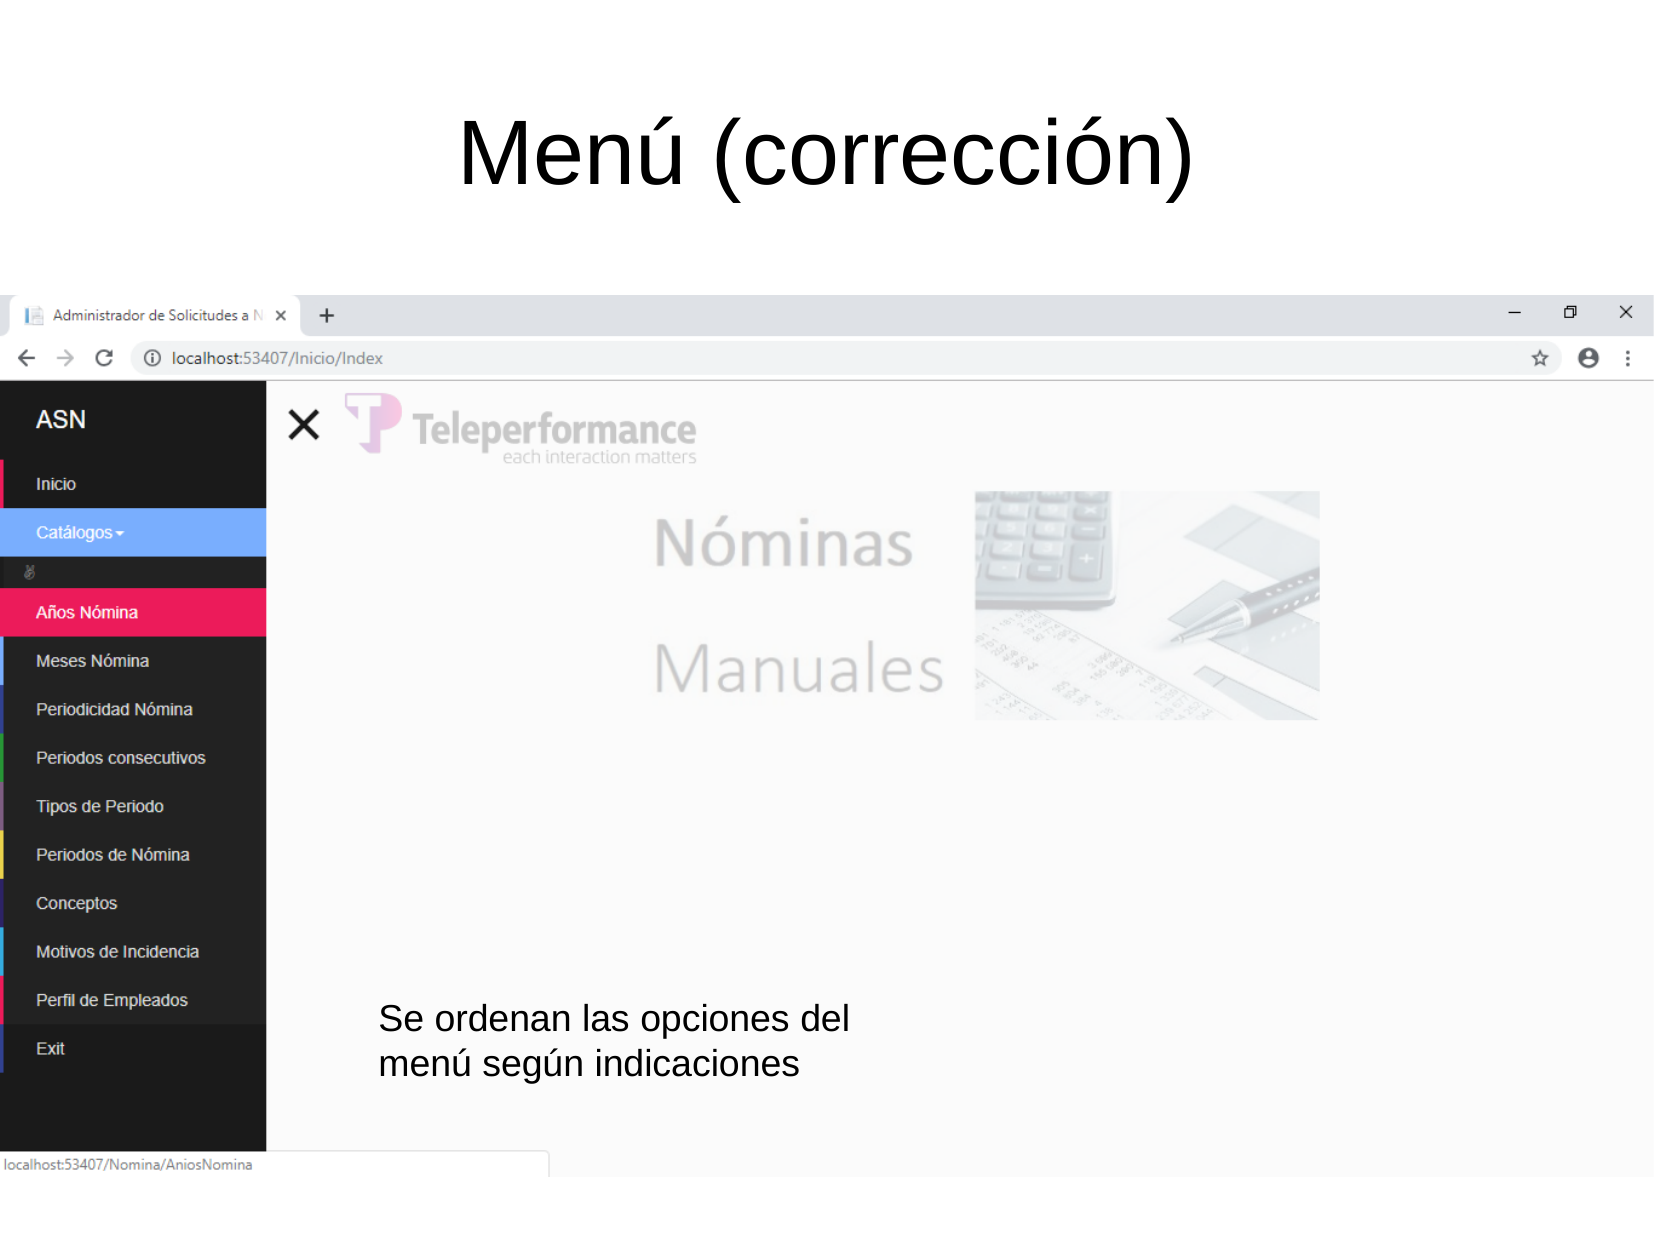

# Menú (corrección)
Se ordenan las opciones del menú según indicaciones